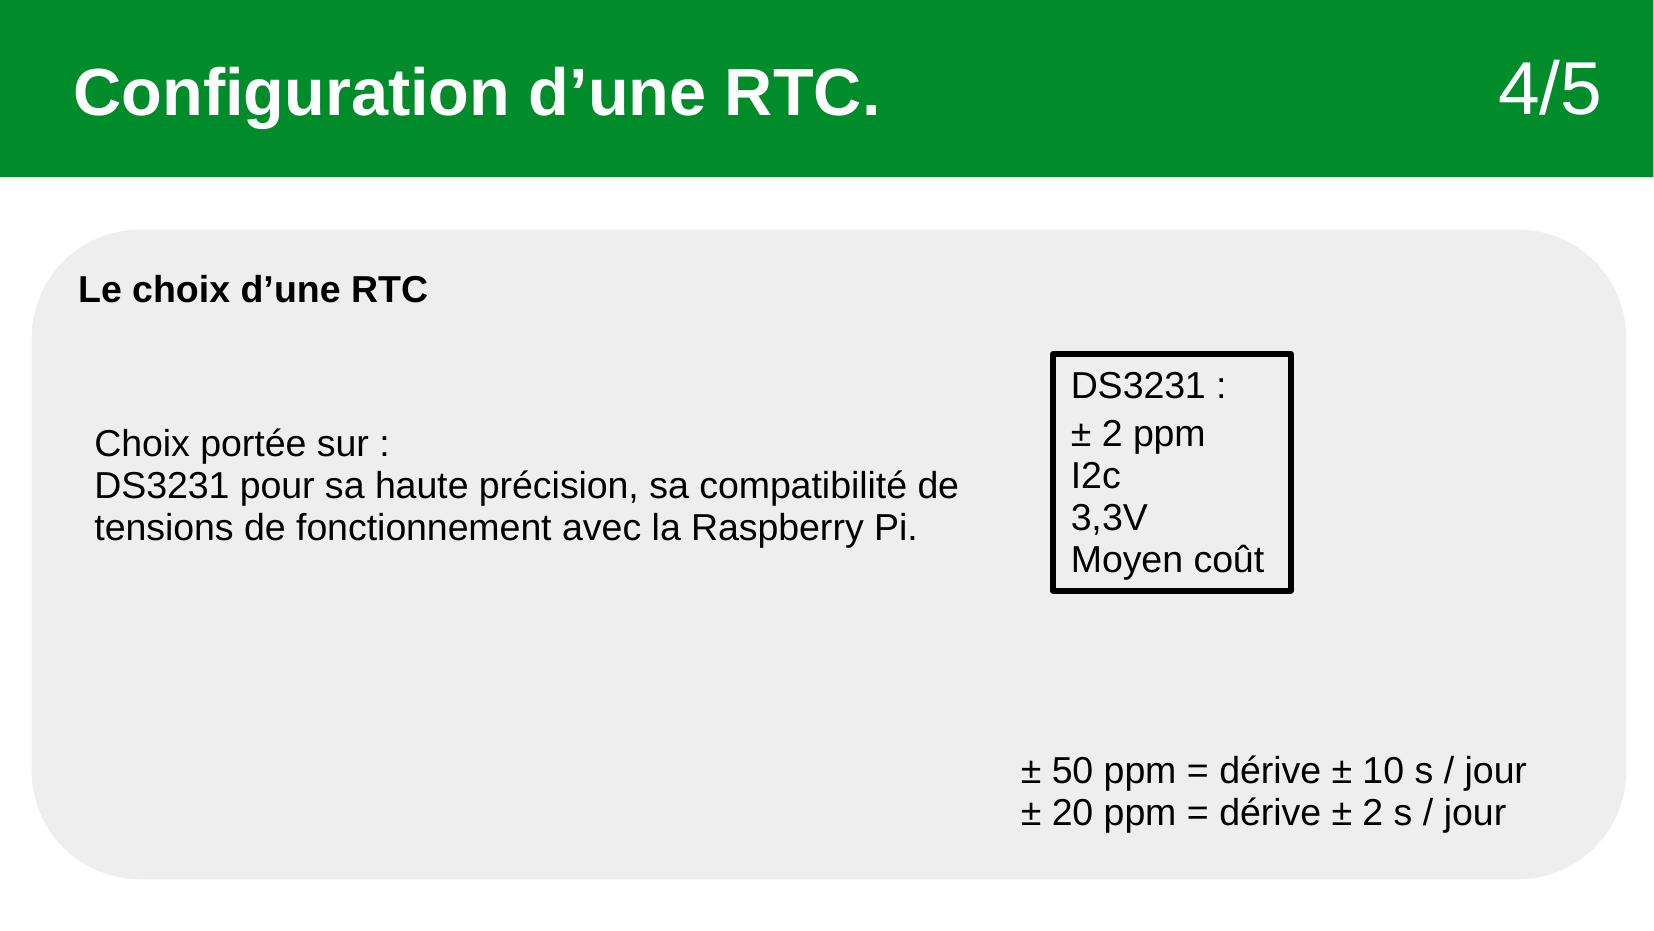

4/5
Configuration d’une RTC.
Le choix d’une RTC
DS3231 :
± 2 ppm
I2c
3,3V
Moyen coût
Choix portée sur :
DS3231 pour sa haute précision, sa compatibilité de tensions de fonctionnement avec la Raspberry Pi.
± 50 ppm = dérive ± 10 s / jour
± 20 ppm = dérive ± 2 s / jour